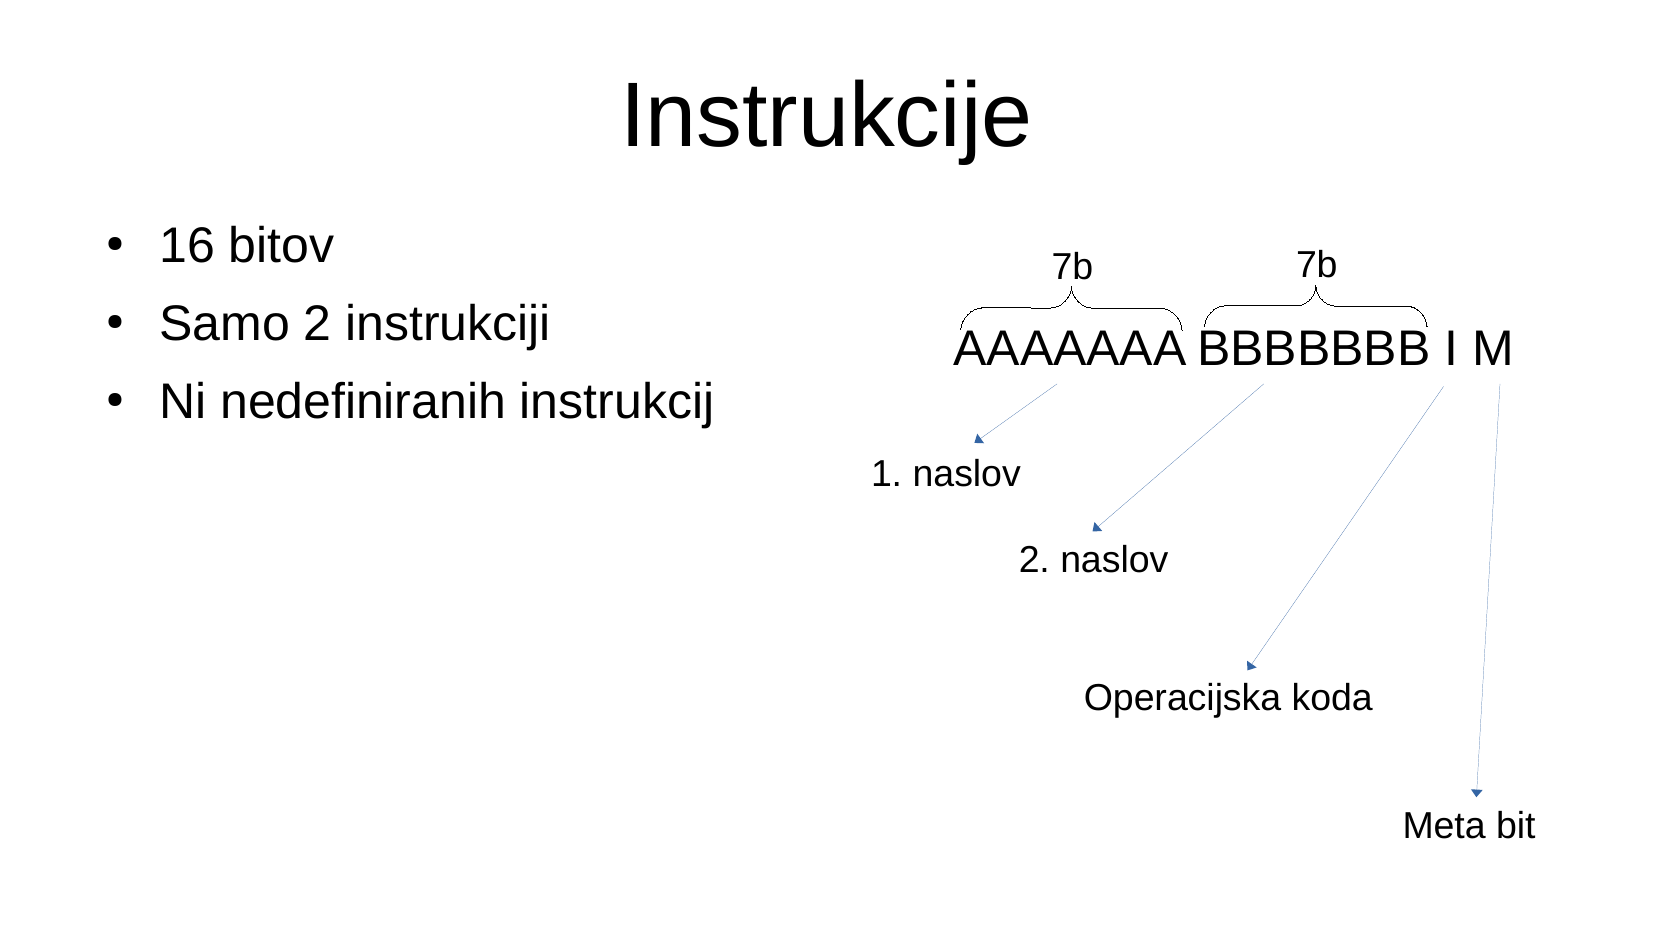

# Instrukcije
16 bitov
Samo 2 instrukciji
Ni nedefiniranih instrukcij
7b
7b
AAAAAAA BBBBBBB I M
1. naslov
2. naslov
Operacijska koda
Meta bit